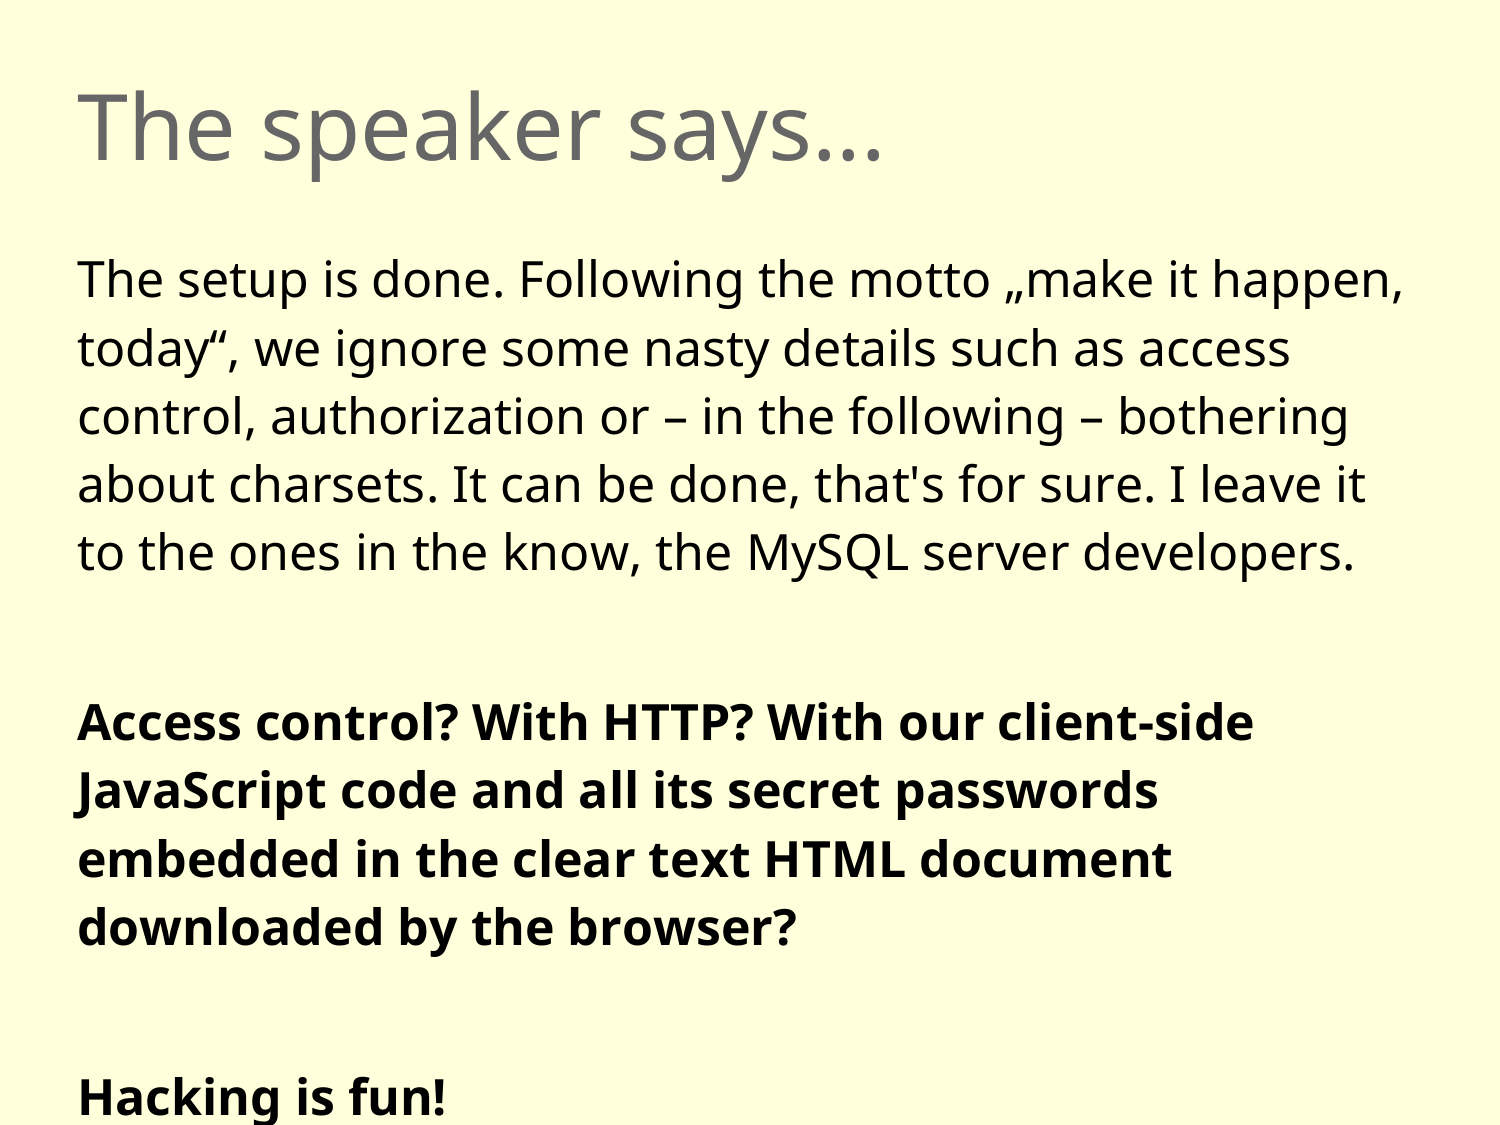

# The speaker says...
The setup is done. Following the motto „make it happen, today“, we ignore some nasty details such as access control, authorization or – in the following – bothering about charsets. It can be done, that's for sure. I leave it to the ones in the know, the MySQL server developers.
Access control? With HTTP? With our client-side JavaScript code and all its secret passwords embedded in the clear text HTML document downloaded by the browser?
Hacking is fun!